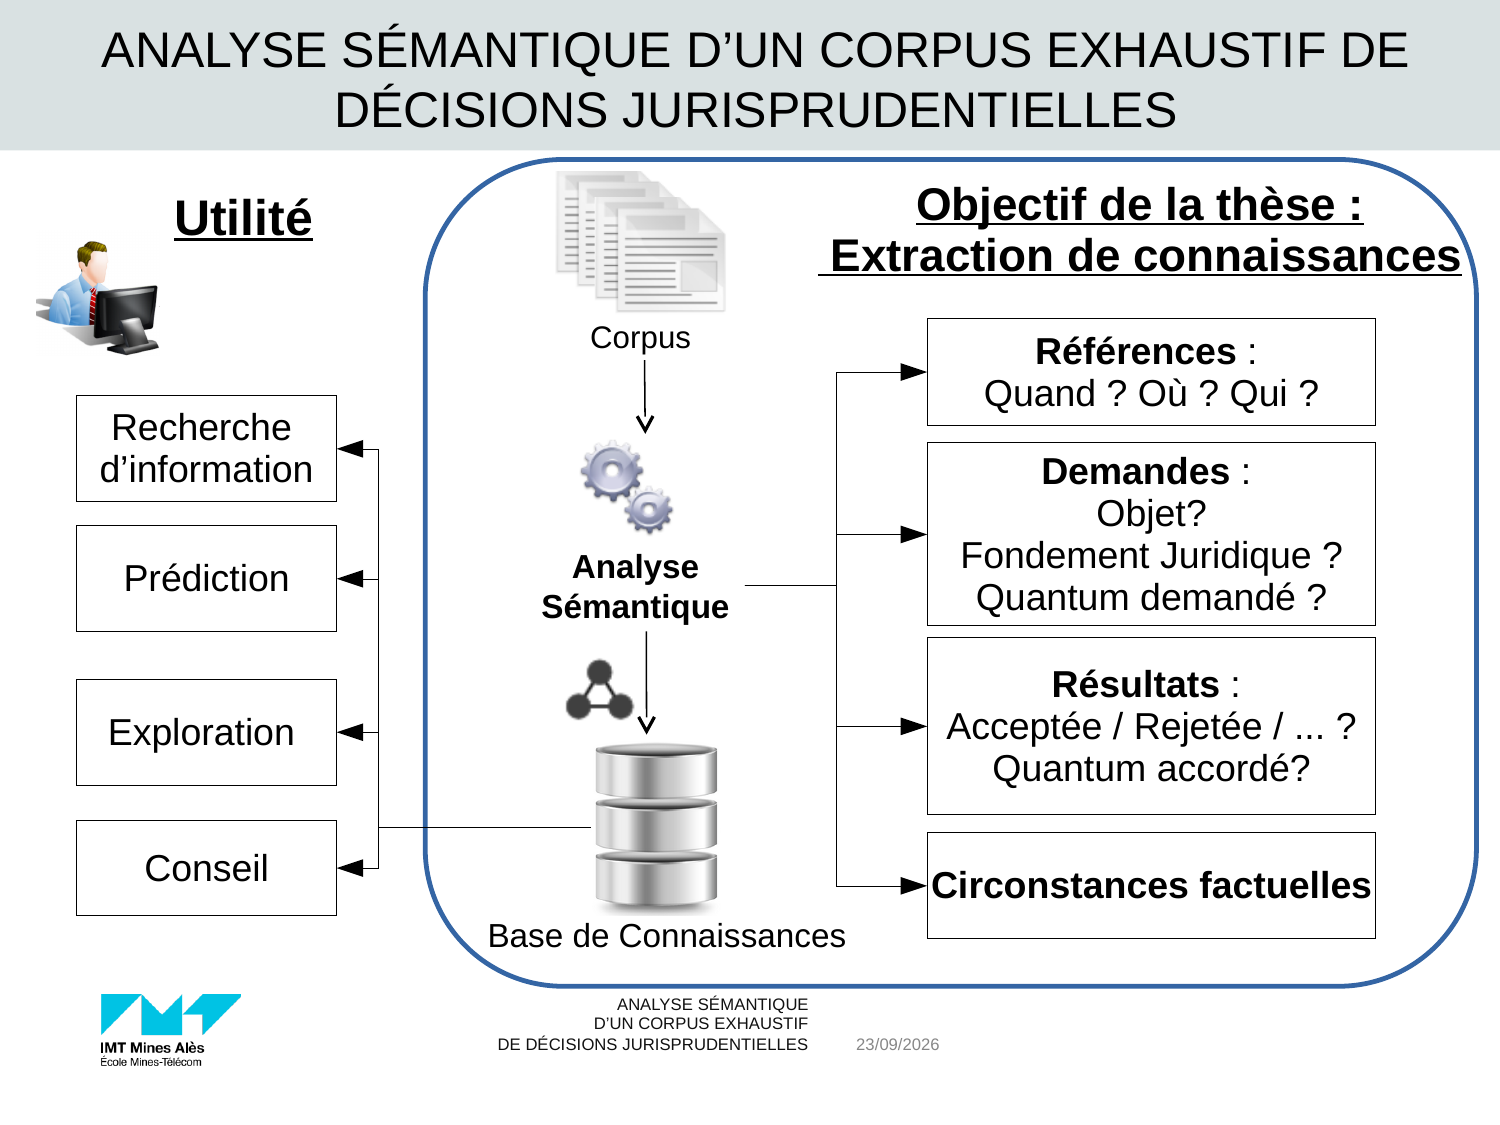

# Analyse sémantique d’un corpus Exhaustif de décisions jurisprudentielles
Objectif de la thèse :
 Extraction de connaissances
Utilité
Corpus
Références :
Quand ? Où ? Qui ?
Recherche
d’information
Demandes :
Objet?
Fondement Juridique ?
Quantum demandé ?
Prédiction
Analyse
Sémantique
Résultats :
Acceptée / Rejetée / ... ?
Quantum accordé?
Exploration
Conseil
Circonstances factuelles
Base de Connaissances
Analyse sémantique
 d’un corpus Exhaustif
de décisions jurisprudentielles